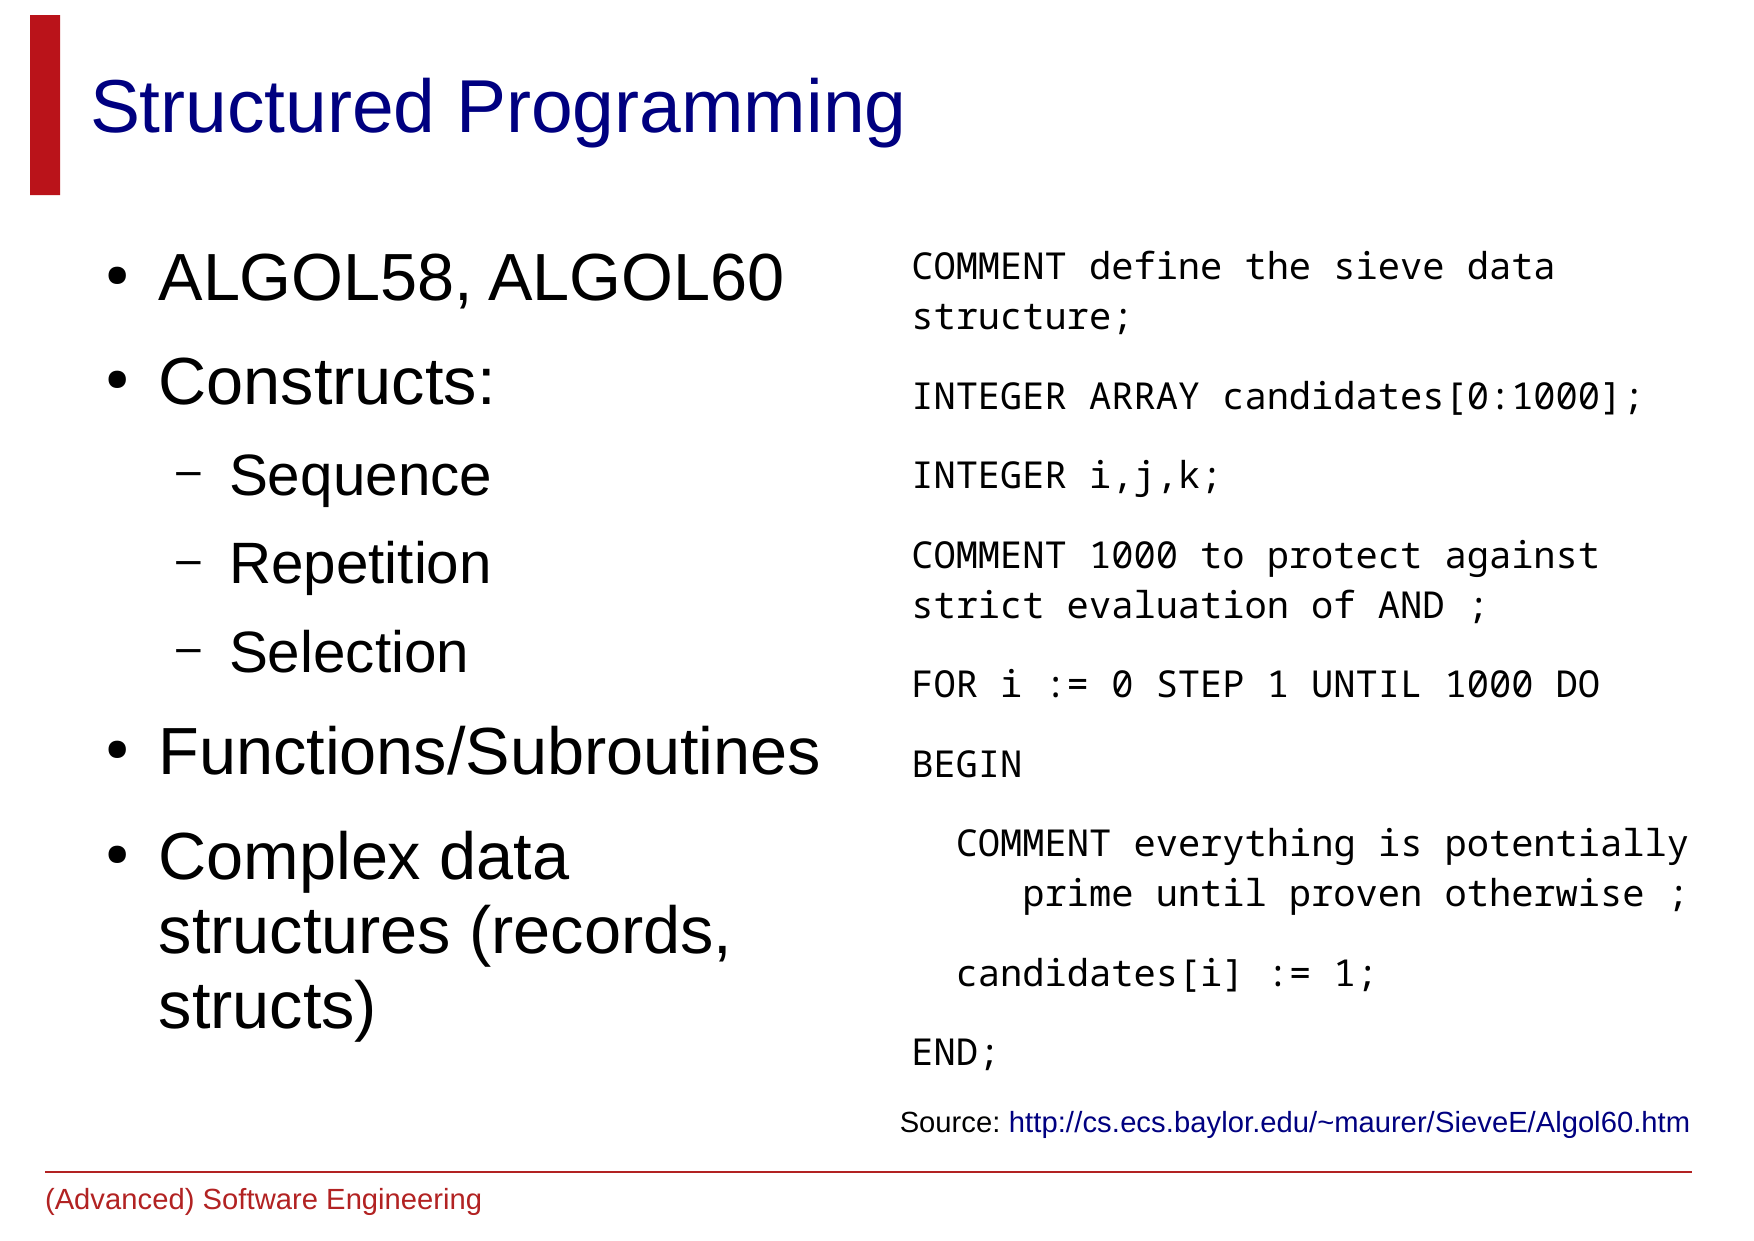

# Structured Programming
ALGOL58, ALGOL60
Constructs:
Sequence
Repetition
Selection
Functions/Subroutines
Complex data structures (records, structs)
COMMENT define the sieve data structure;
INTEGER ARRAY candidates[0:1000];
INTEGER i,j,k;
COMMENT 1000 to protect against strict evaluation of AND ;
FOR i := 0 STEP 1 UNTIL 1000 DO
BEGIN
 COMMENT everything is potentially prime until proven otherwise ;
 candidates[i] := 1;
END;
Source: http://cs.ecs.baylor.edu/~maurer/SieveE/Algol60.htm
(Advanced) Software Engineering